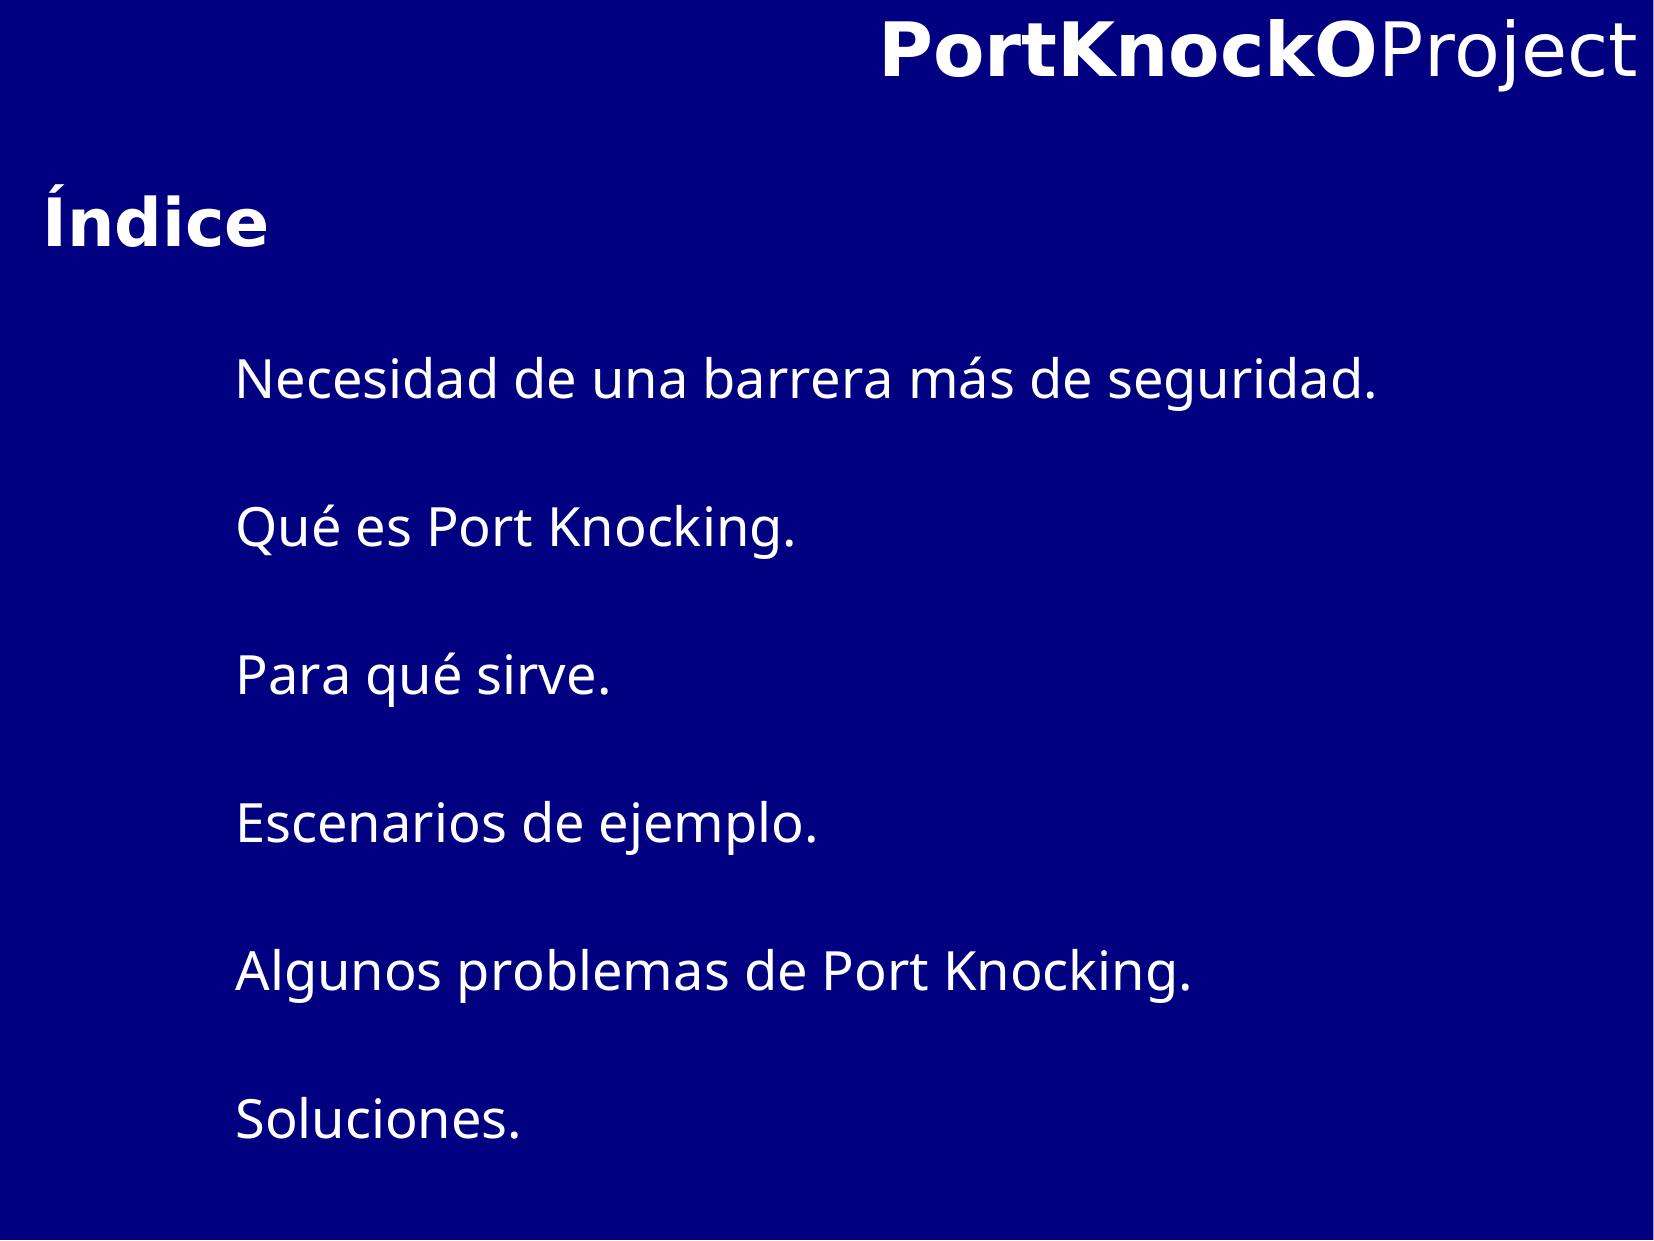

PortKnockOProject
Índice
 Necesidad de una barrera más de seguridad.
 Qué es Port Knocking.
 Para qué sirve.
 Escenarios de ejemplo.
 Algunos problemas de Port Knocking.
 Soluciones.
 Para qué no sirve.